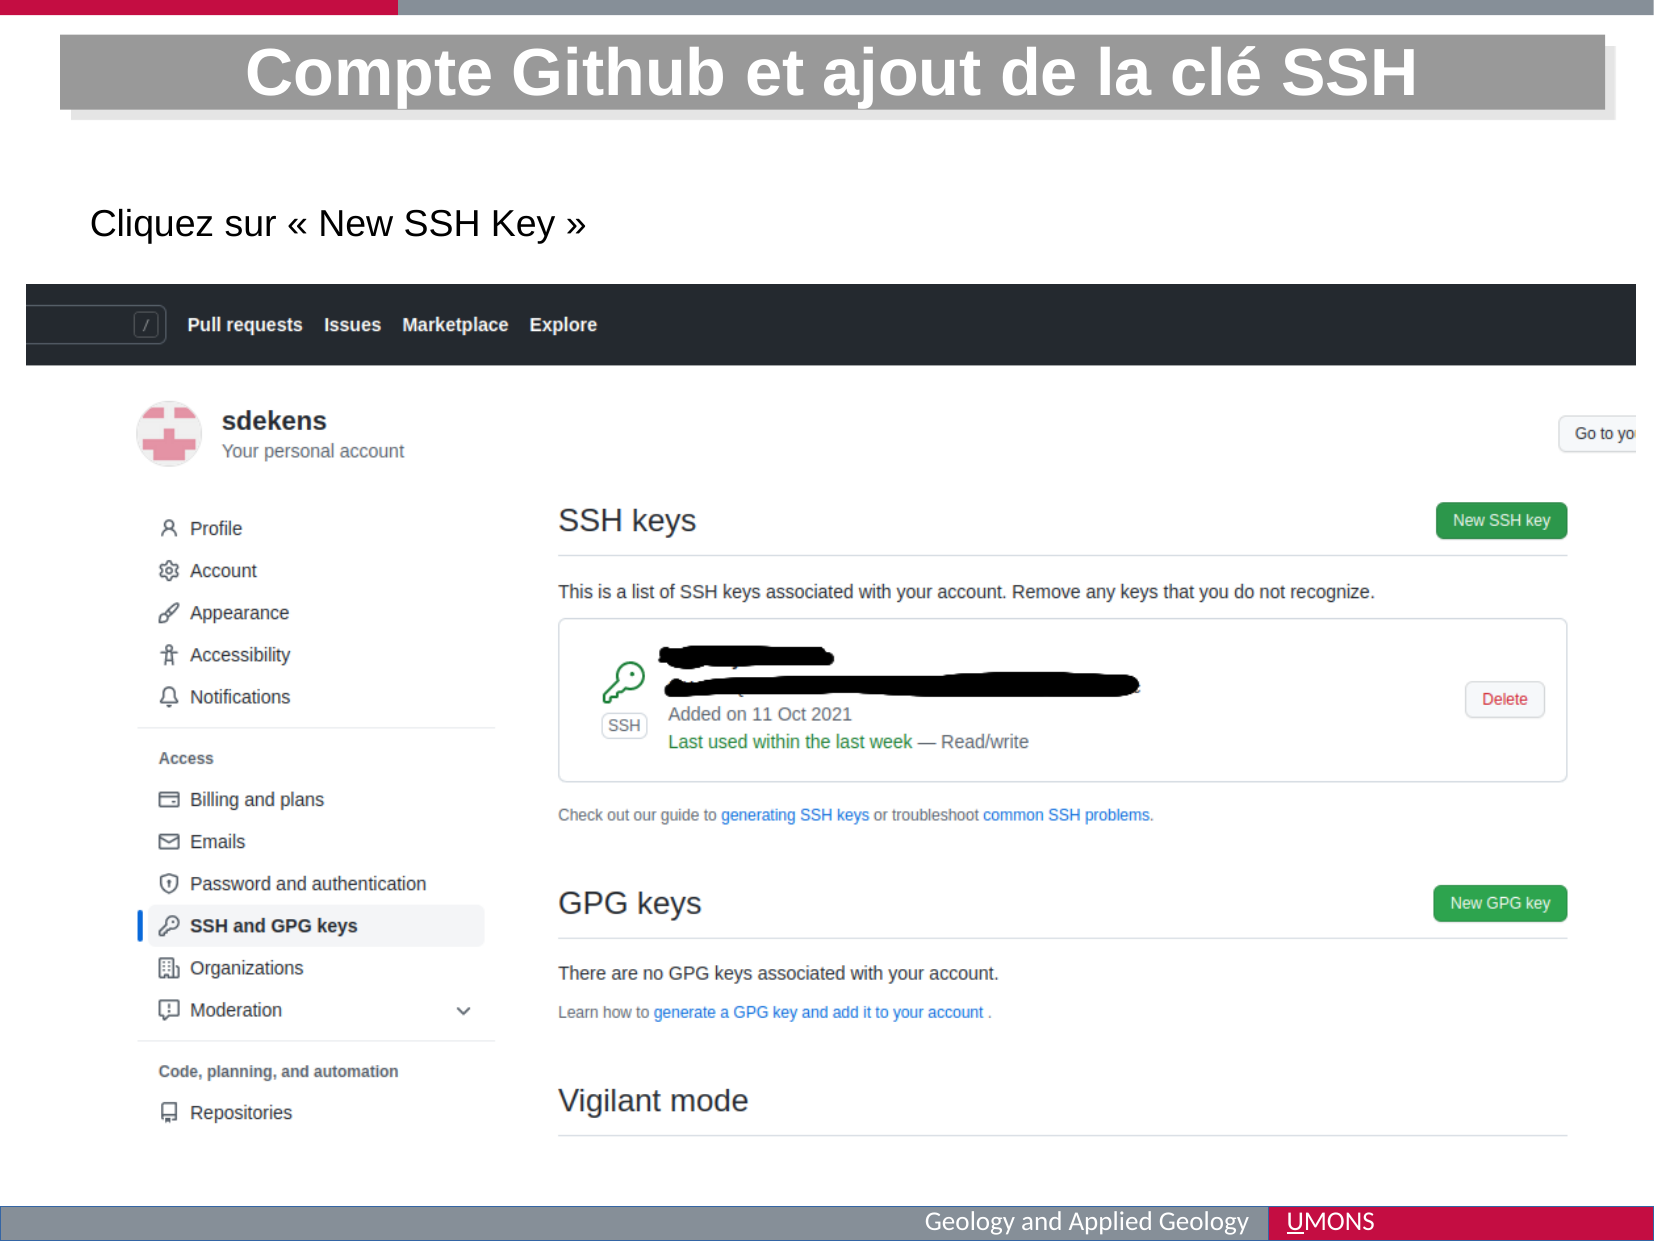

# Compte Github et ajout de la clé SSH
Cliquez sur « New SSH Key »